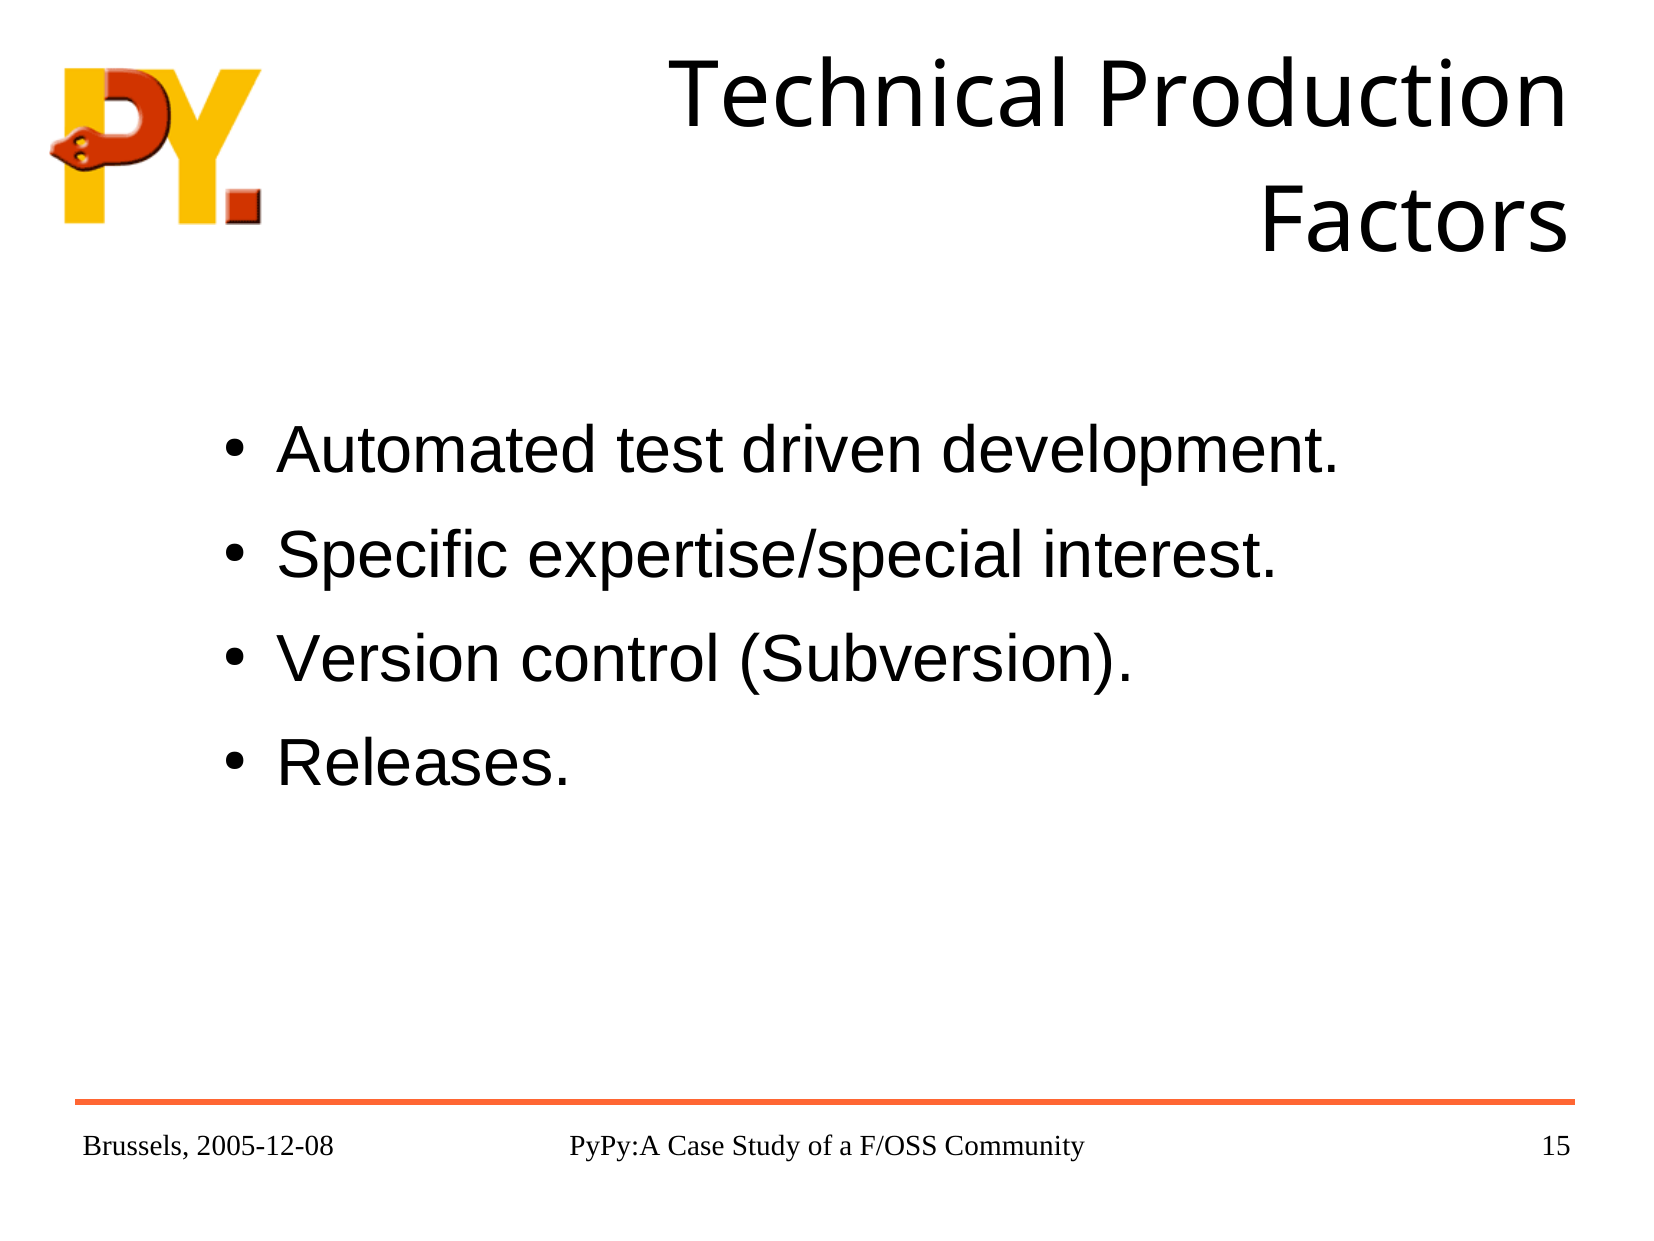

# Technical Production Factors
Automated test driven development.
Specific expertise/special interest.
Version control (Subversion).
Releases.
Brussels, 2005-12-08
PyPy: A Case Study of a F/OSS Community
15